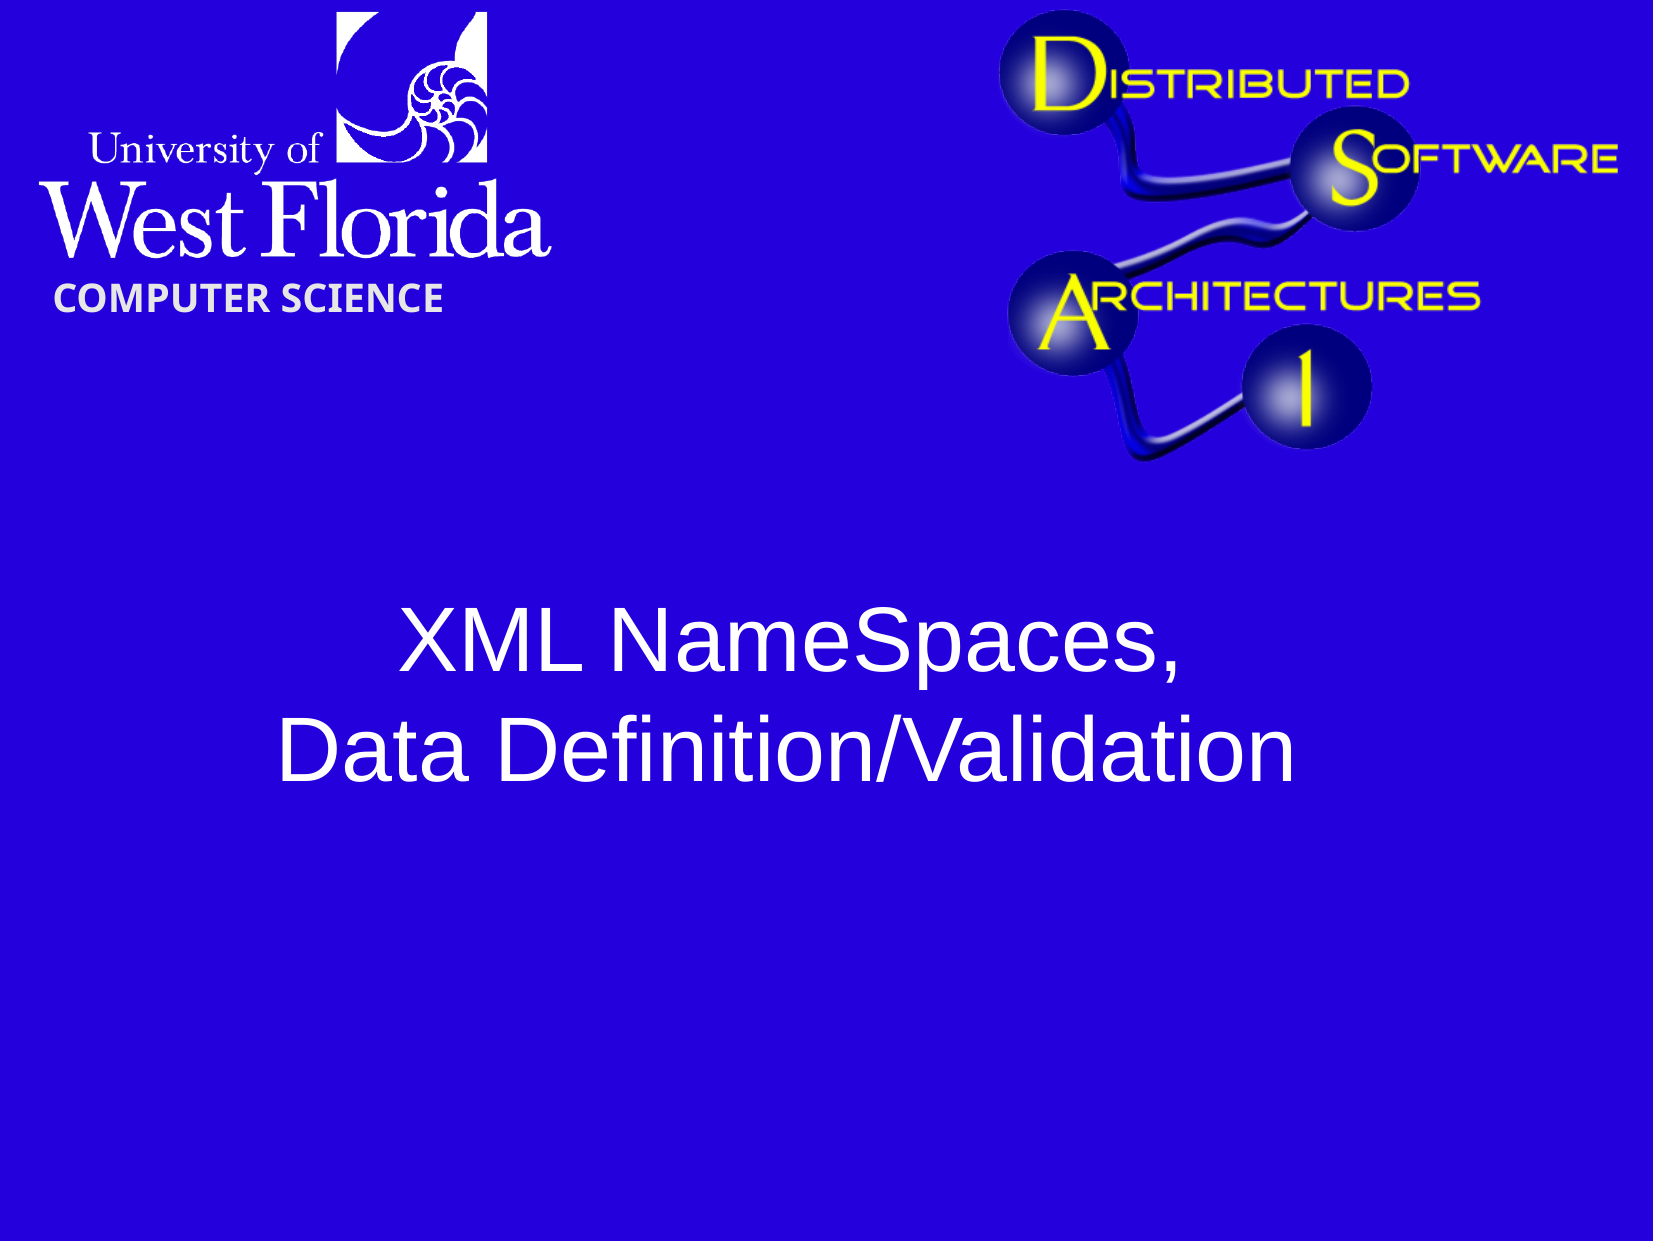

COMPUTER SCIENCE
# XML NameSpaces, Data Definition/Validation